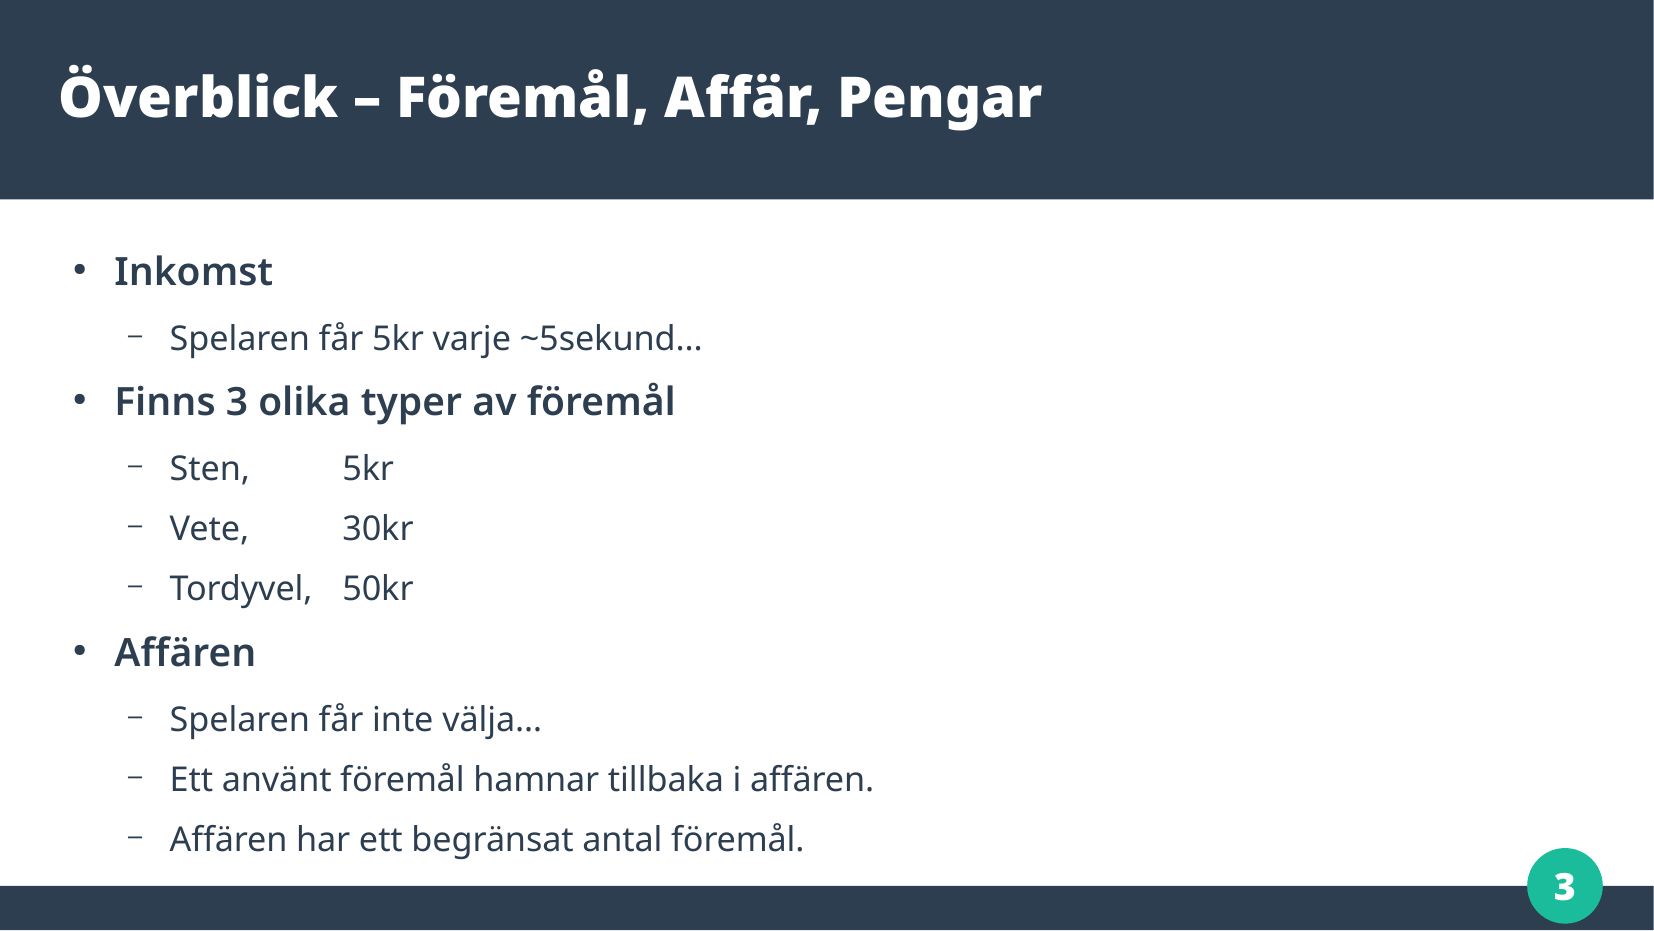

# Överblick – Föremål, Affär, Pengar
Inkomst
Spelaren får 5kr varje ~5sekund...
Finns 3 olika typer av föremål
Sten,		5kr
Vete,		30kr
Tordyvel,	50kr
Affären
Spelaren får inte välja…
Ett använt föremål hamnar tillbaka i affären.
Affären har ett begränsat antal föremål.